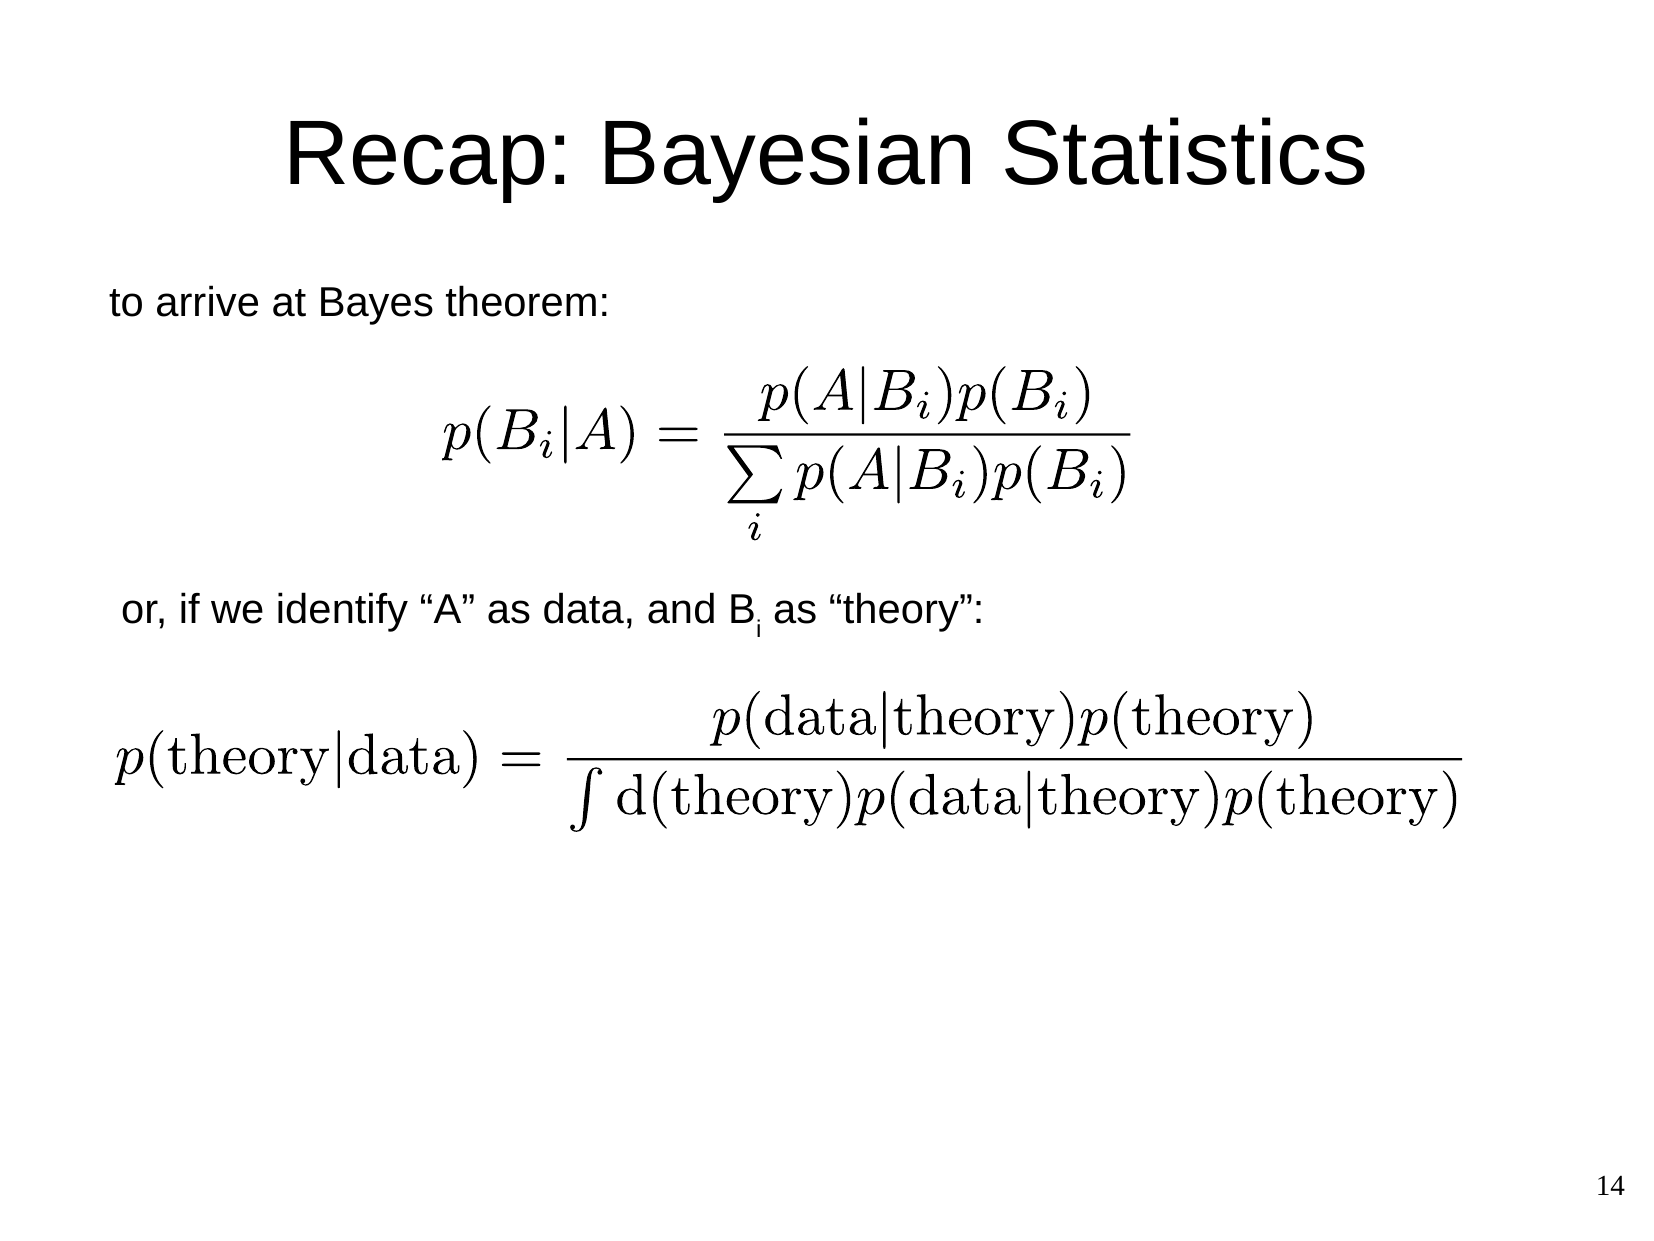

# Recap: Bayesian Statistics
to arrive at Bayes theorem:
or, if we identify “A” as data, and Bi as “theory”:
14